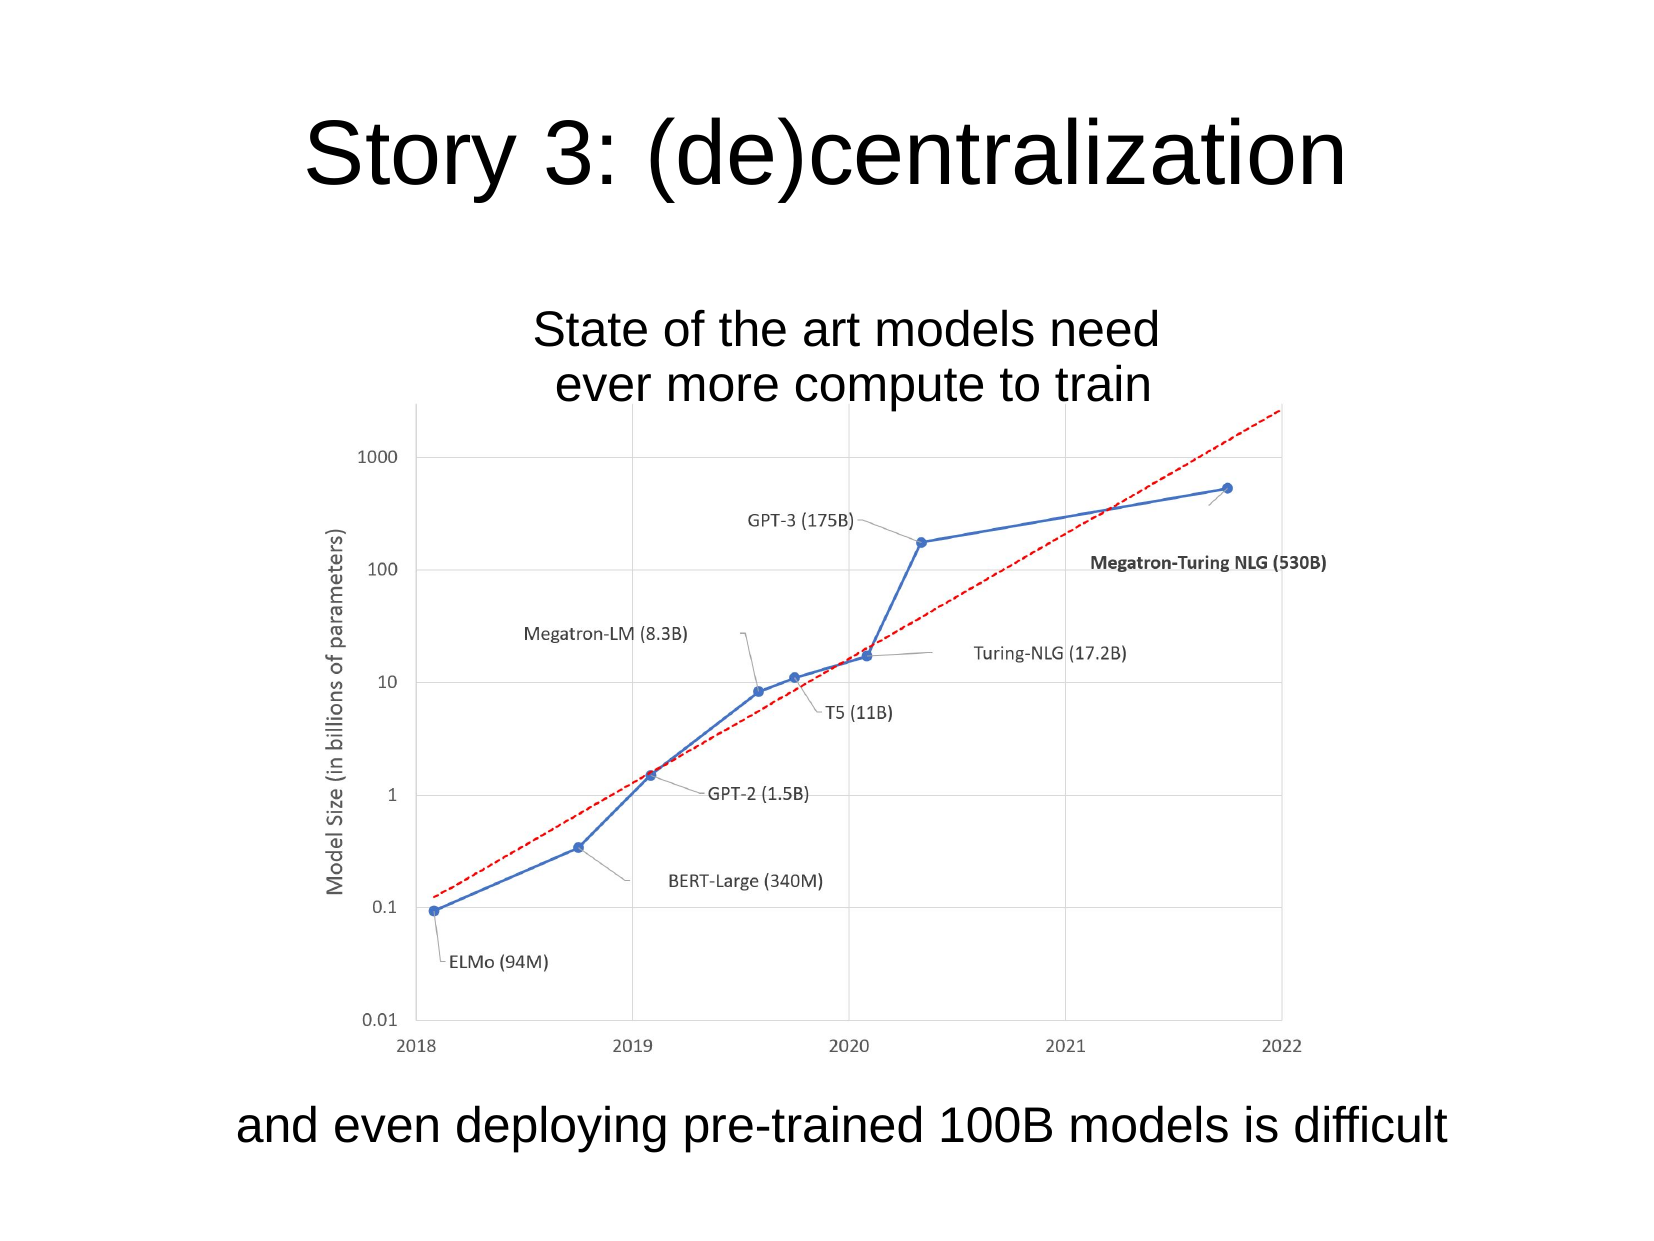

# Story 3: (de)centralization
State of the art models need
ever more compute to train
 and even deploying pre-trained 100B models is difficult